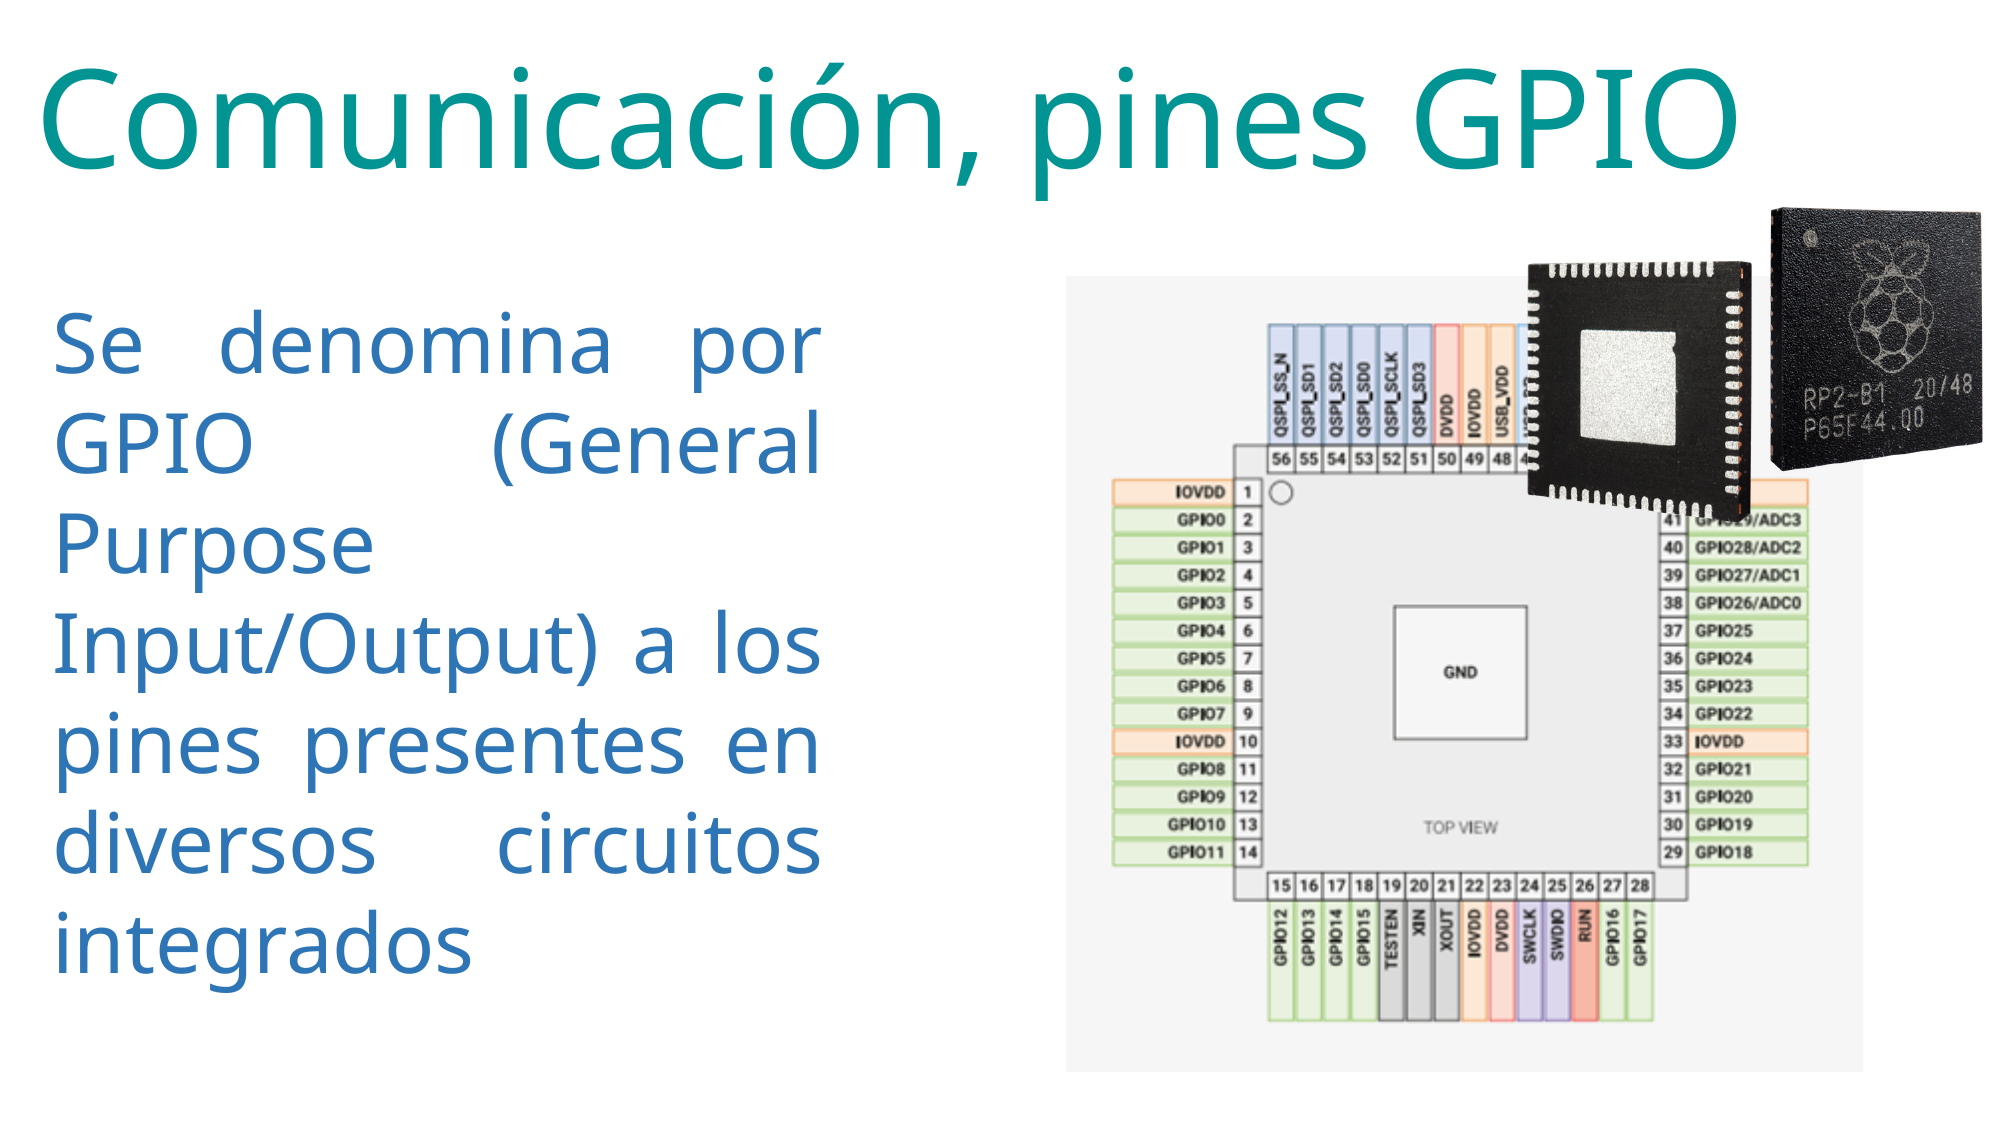

# Comunicación, pines GPIO
Se denomina por GPIO (General Purpose Input/Output) a los pines presentes en diversos circuitos integrados